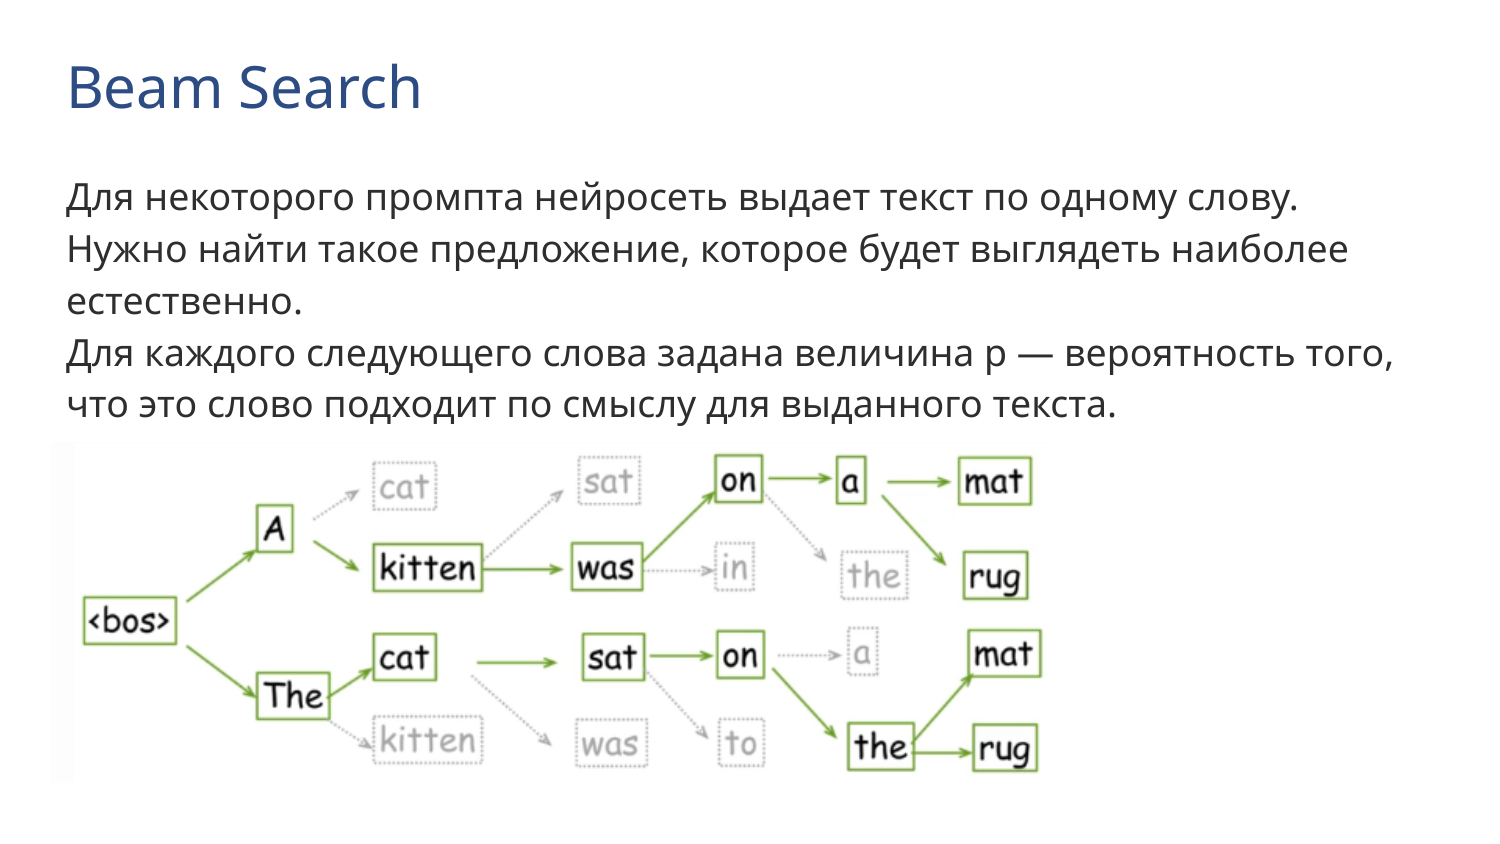

# Beam Search
Для некоторого промпта нейросеть выдает текст по одному слову.
Нужно найти такое предложение, которое будет выглядеть наиболее естественно.
Для каждого следующего слова задана величина p — вероятность того, что это слово подходит по смыслу для выданного текста.